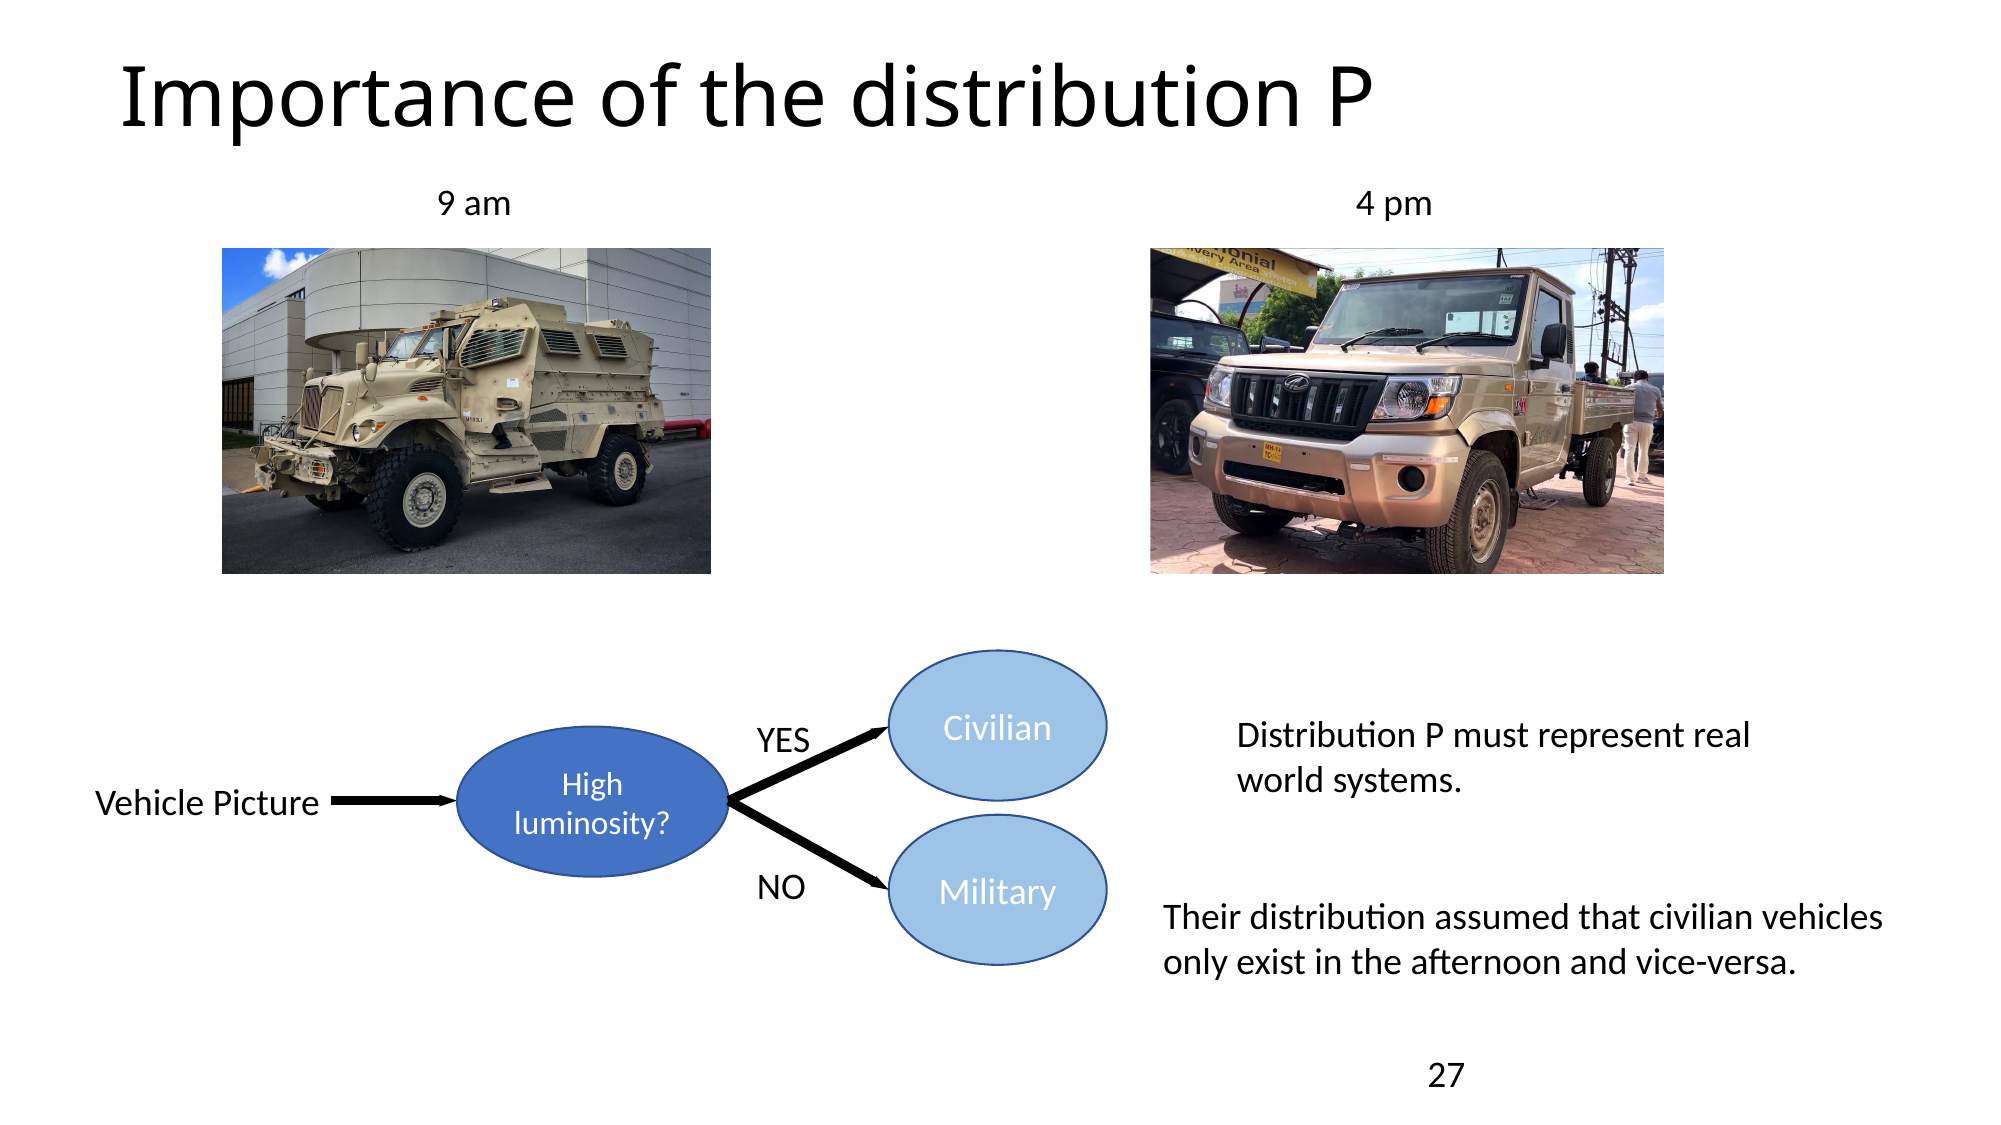

Importance of the distribution P
9 am
4 pm
Civilian
Distribution P must represent real world systems.
YES
High luminosity?
Vehicle Picture
Military
NO
Their distribution assumed that civilian vehicles only exist in the afternoon and vice-versa.
13